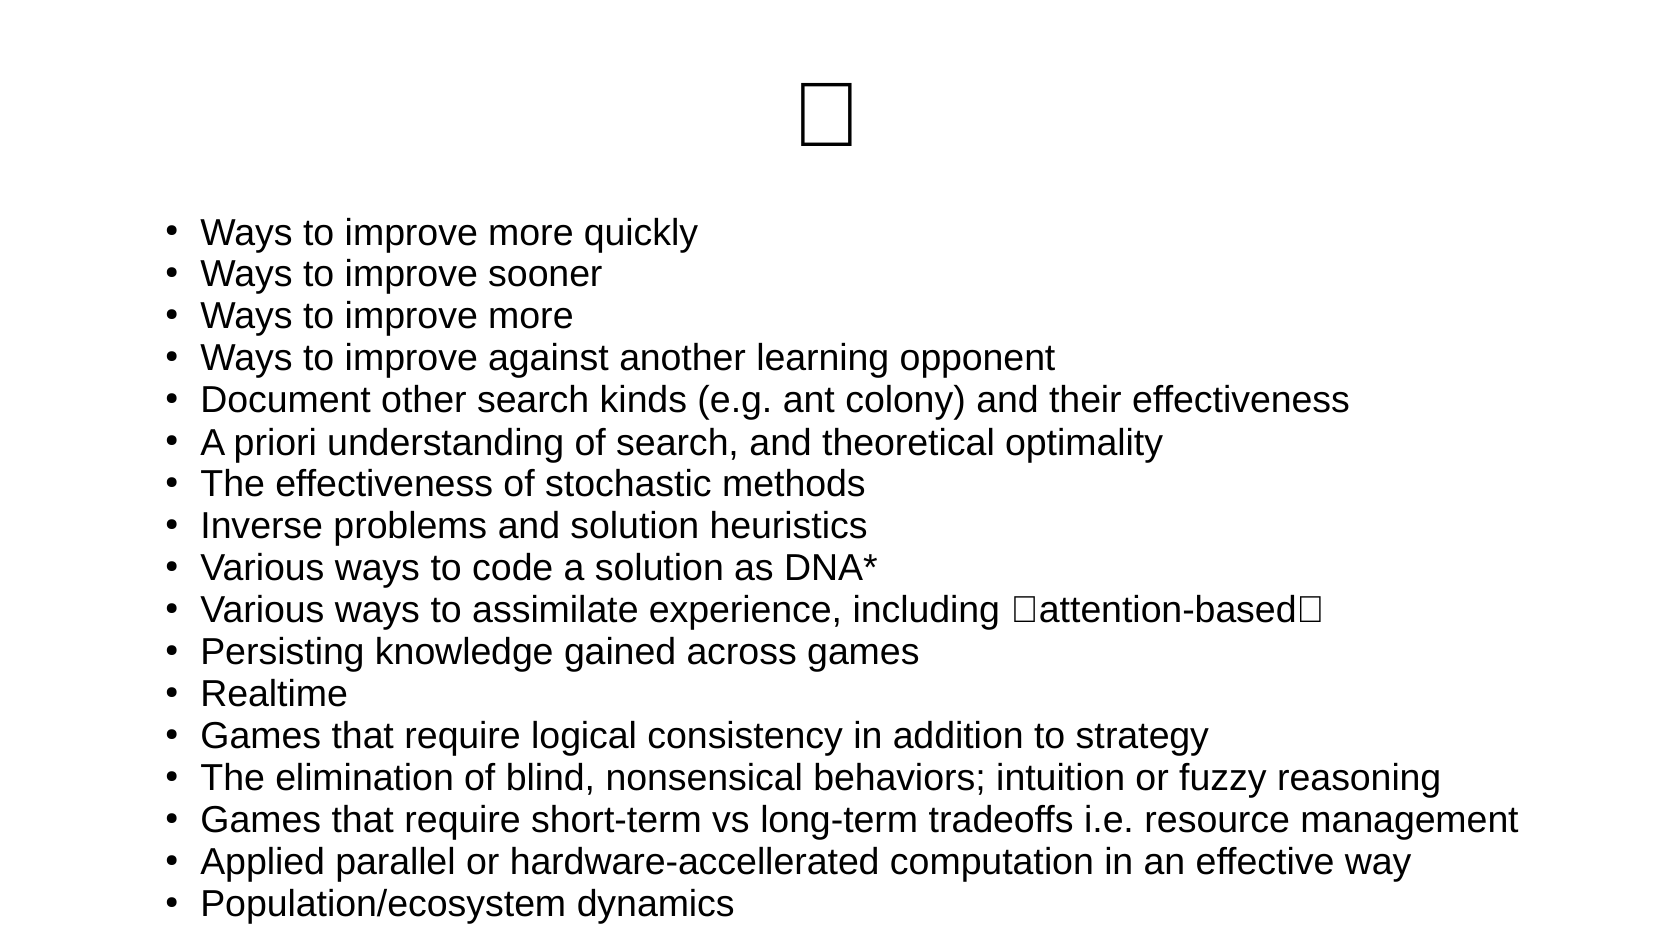

# 🚀
Ways to improve more quickly
Ways to improve sooner
Ways to improve more
Ways to improve against another learning opponent
Document other search kinds (e.g. ant colony) and their effectiveness
A priori understanding of search, and theoretical optimality
The effectiveness of stochastic methods
Inverse problems and solution heuristics
Various ways to code a solution as DNA*
Various ways to assimilate experience, including 🔥attention-based🔥
Persisting knowledge gained across games
Realtime
Games that require logical consistency in addition to strategy
The elimination of blind, nonsensical behaviors; intuition or fuzzy reasoning
Games that require short-term vs long-term tradeoffs i.e. resource management
Applied parallel or hardware-accellerated computation in an effective way
Population/ecosystem dynamics